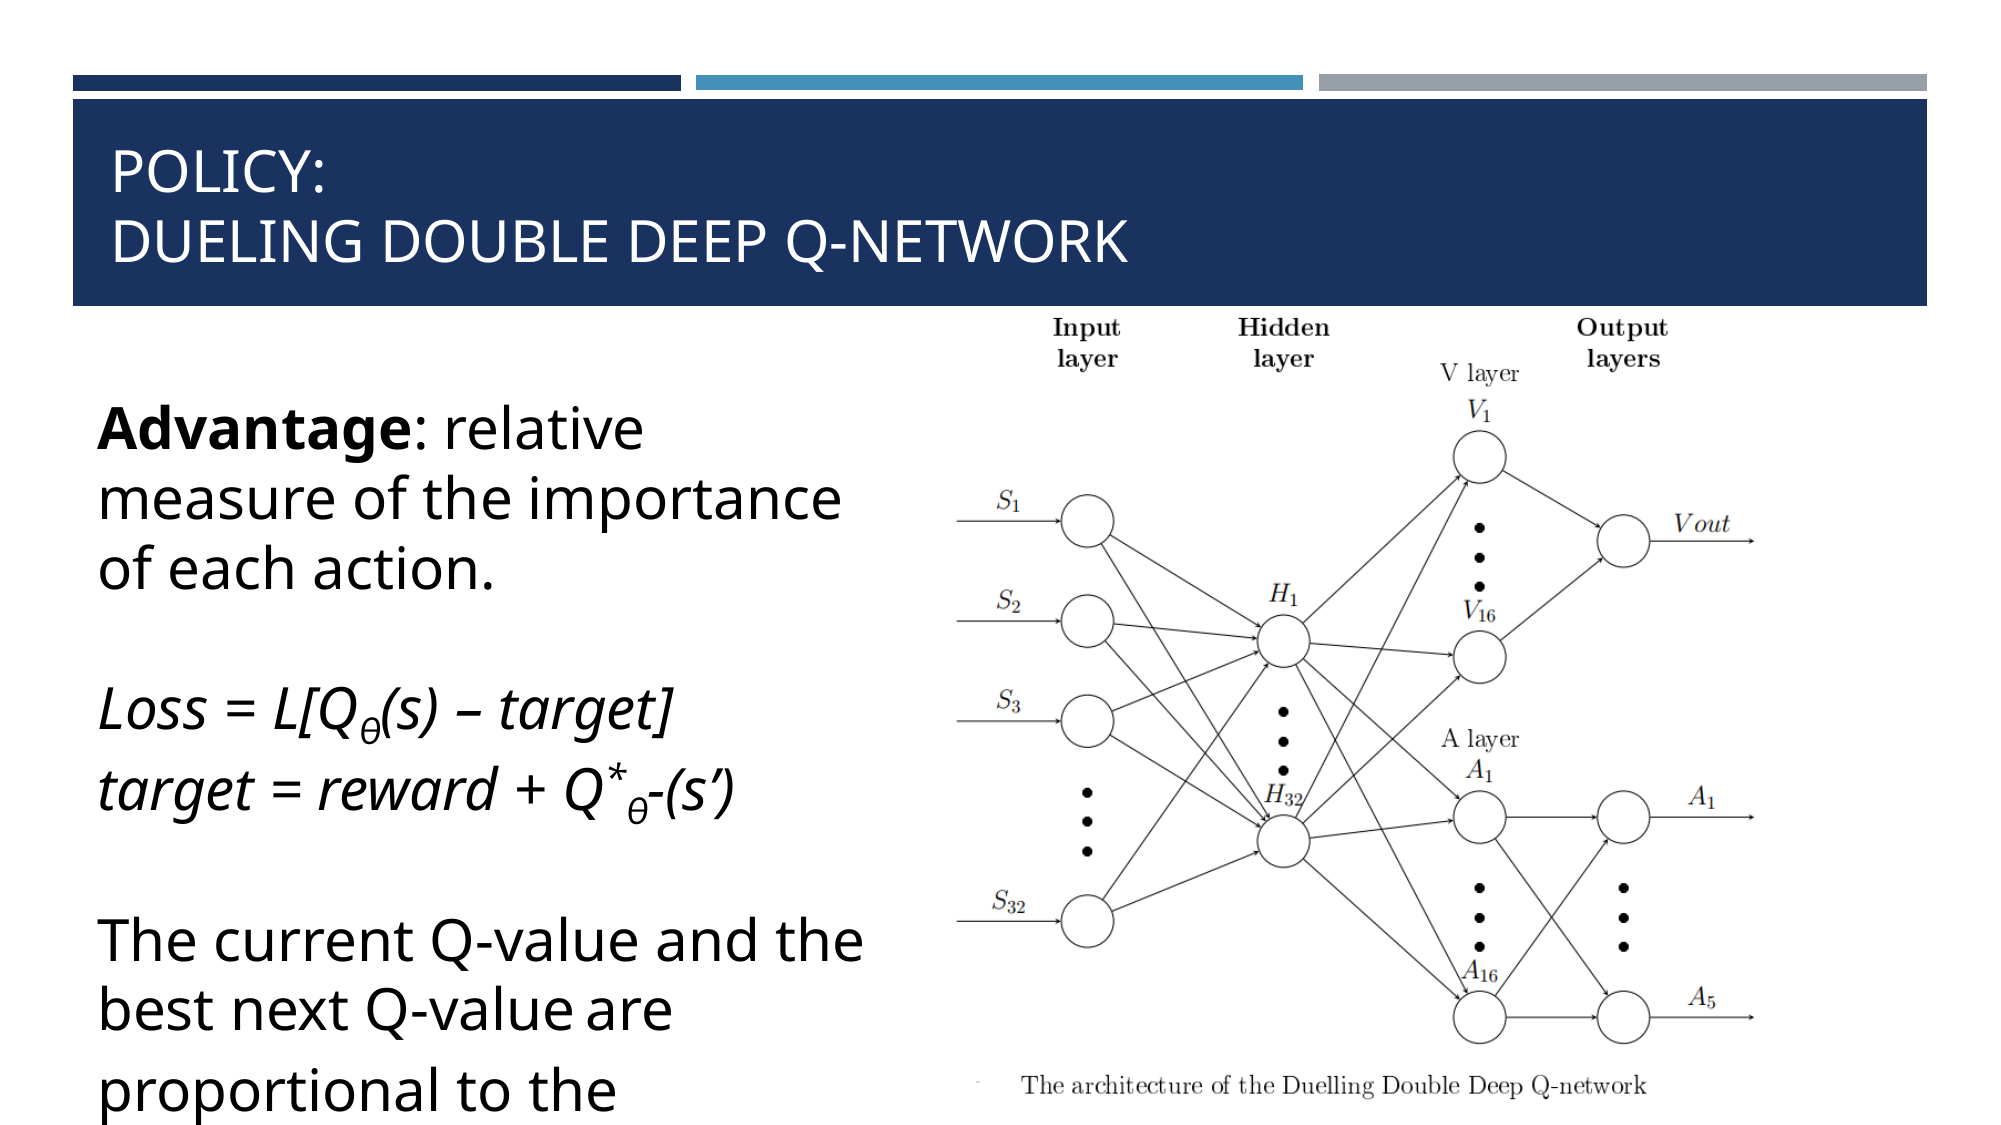

# Policy: Dueling Double Deep Q-Network
Advantage: relative measure of the importance of each action.
Loss = L[Qθ(s) – target]
target = reward + Q*θ-(s’)
The current Q-value and the best next Q-value are proportional to the Advantage value